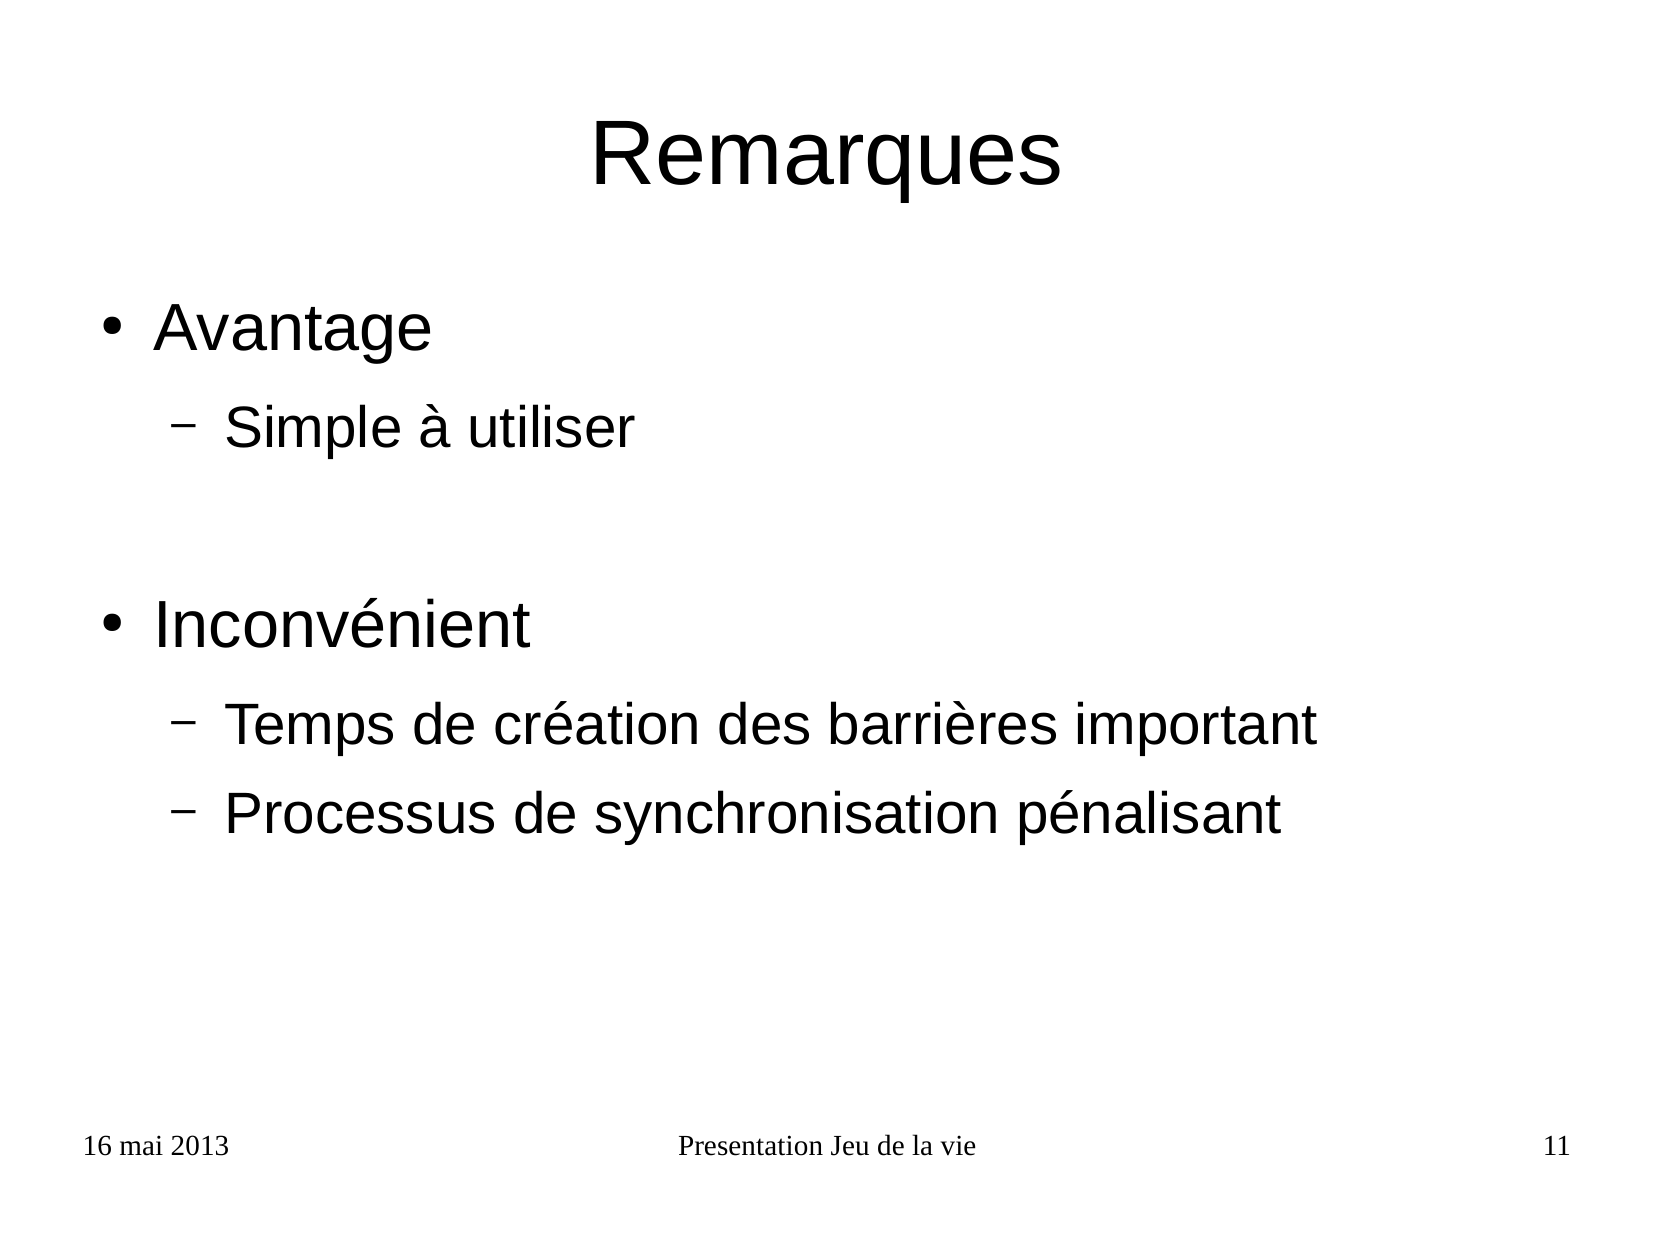

# Remarques
Avantage
Simple à utiliser
Inconvénient
Temps de création des barrières important
Processus de synchronisation pénalisant
16 mai 2013
Presentation Jeu de la vie
11